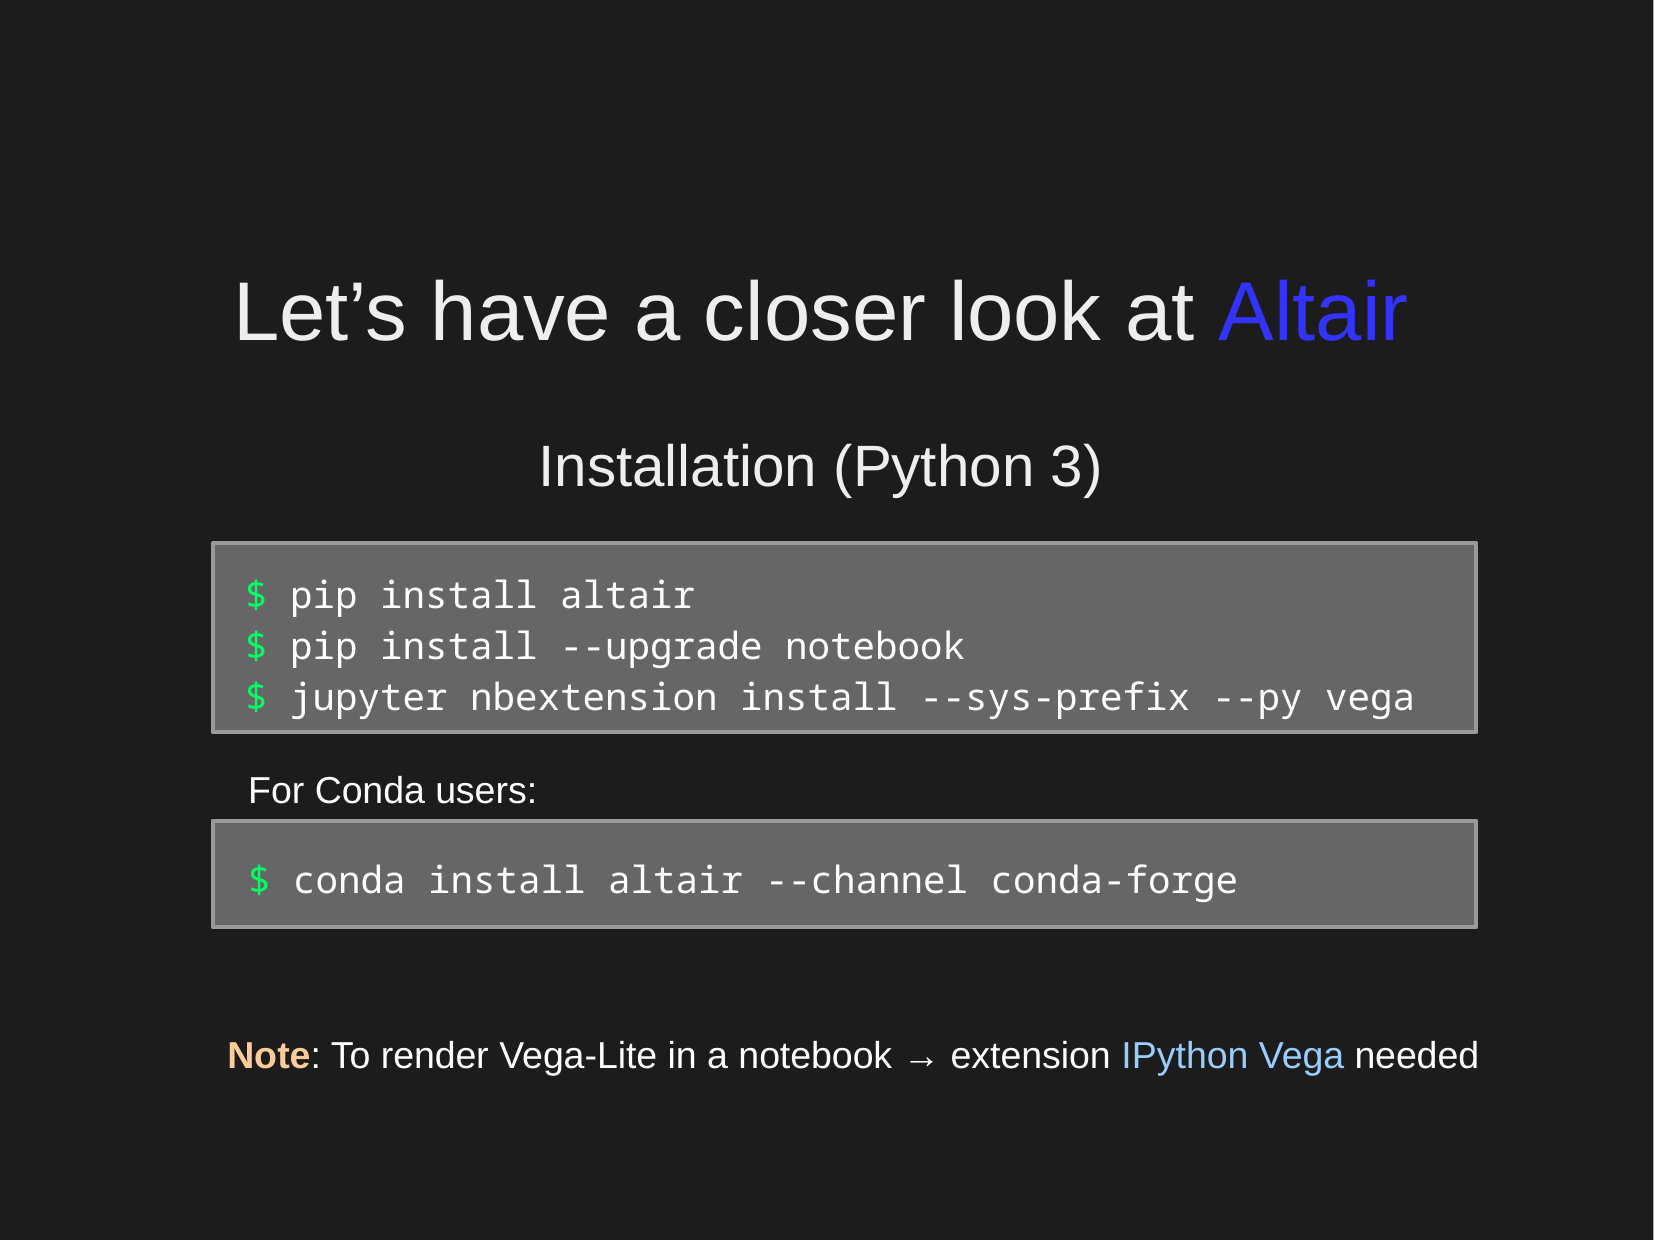

Let’s have a closer look at Altair
Installation (Python 3)
$ pip install altair
$ pip install --upgrade notebook
$ jupyter nbextension install --sys-prefix --py vega
For Conda users:
$ conda install altair --channel conda-forge
Note: To render Vega-Lite in a notebook → extension IPython Vega needed